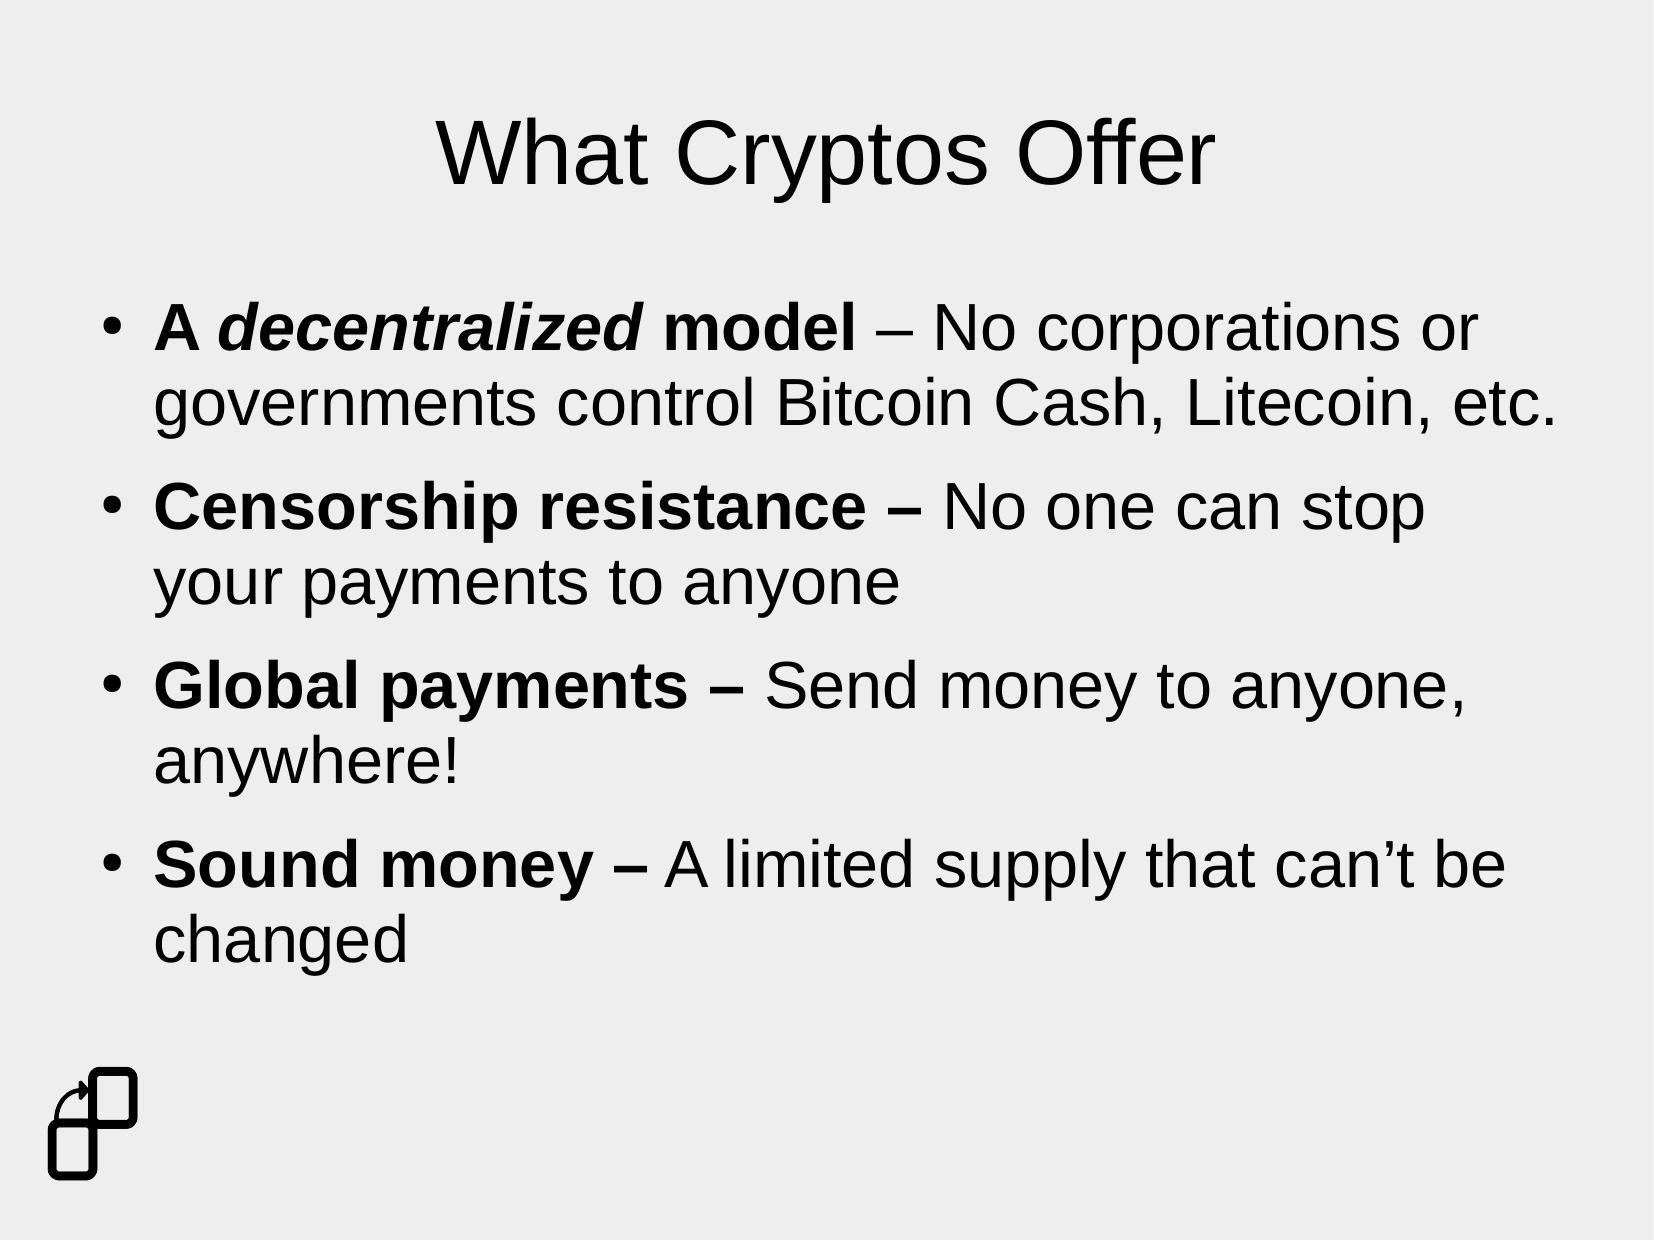

# What Cryptos Offer
A decentralized model – No corporations or governments control Bitcoin Cash, Litecoin, etc.
Censorship resistance – No one can stop your payments to anyone
Global payments – Send money to anyone, anywhere!
Sound money – A limited supply that can’t be changed